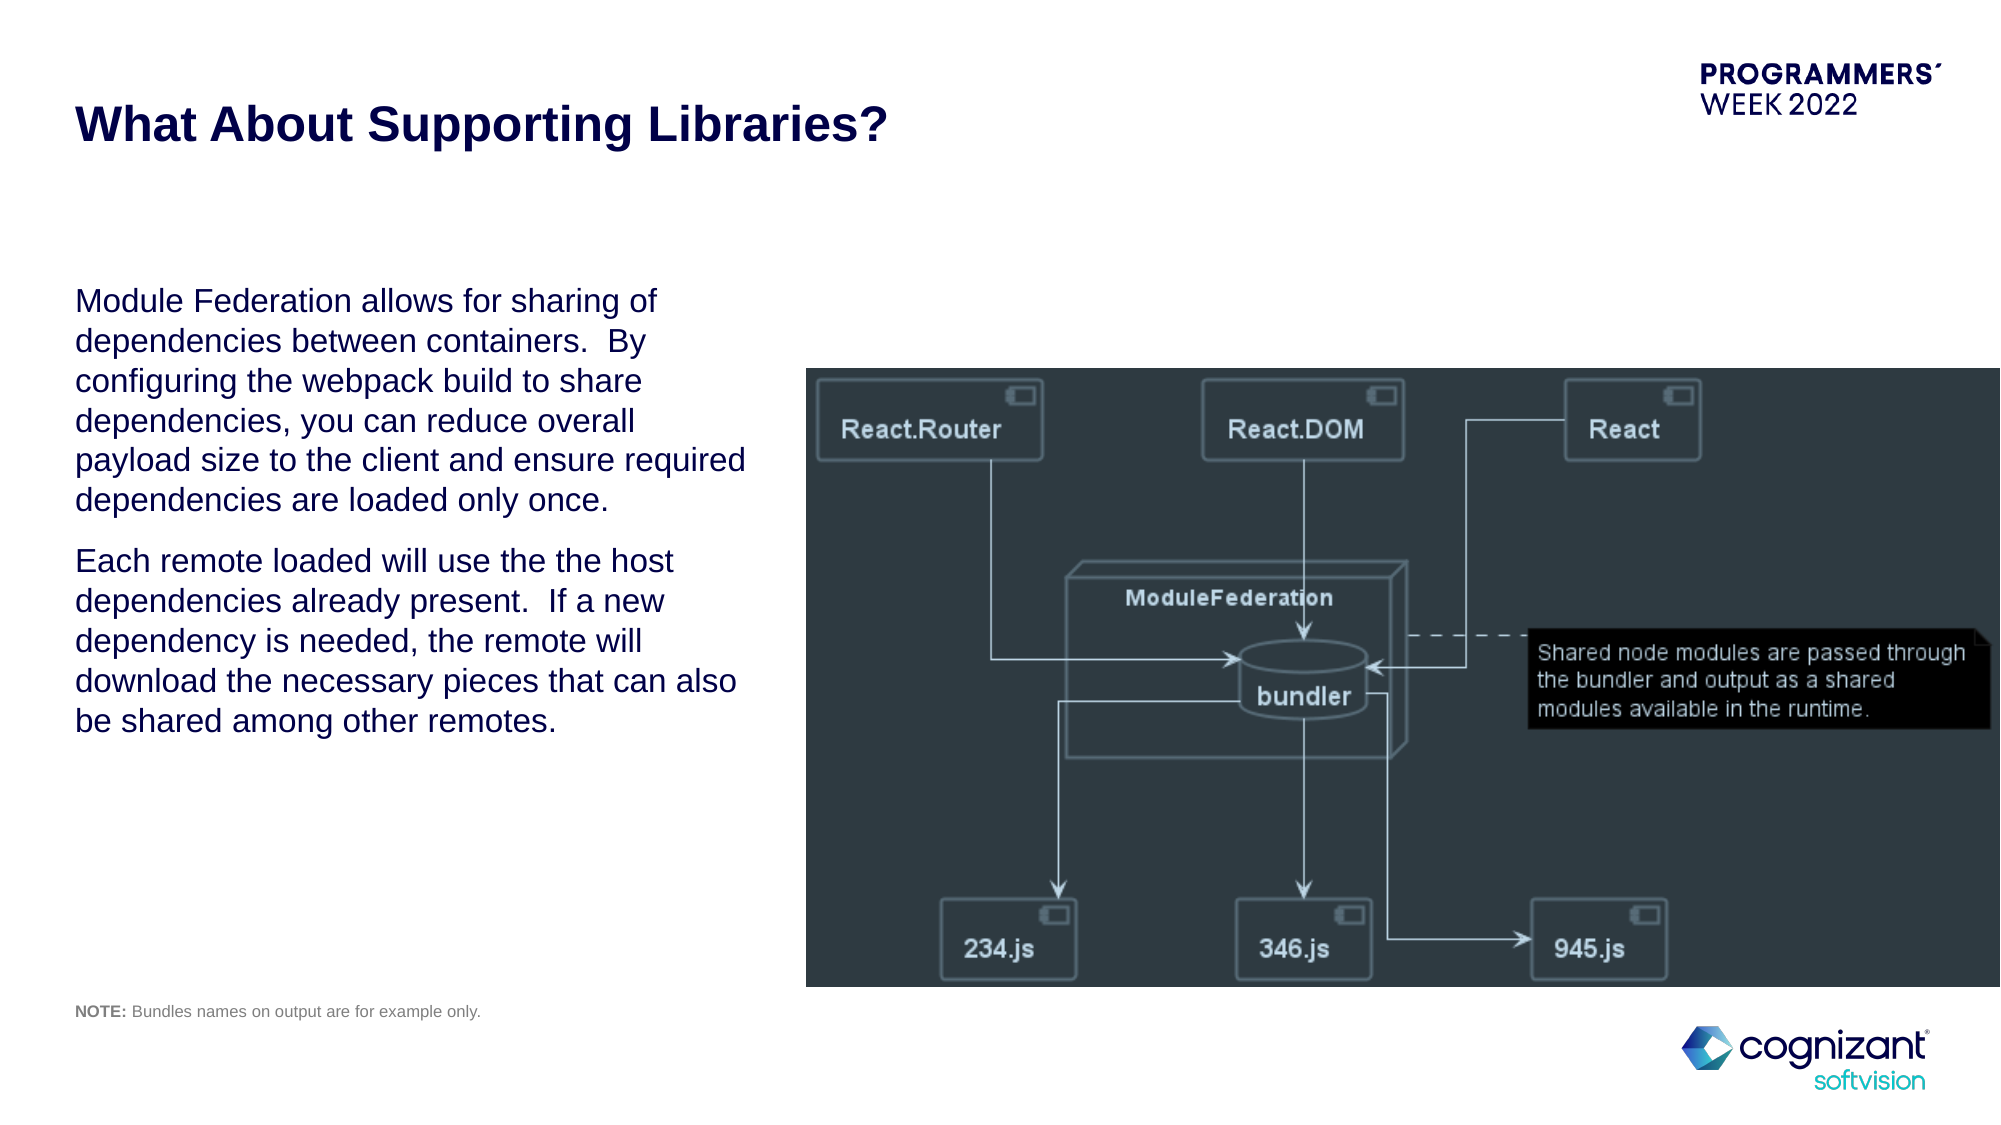

What About Supporting Libraries?
# Module Federation allows for sharing of dependencies between containers. By configuring the webpack build to share dependencies, you can reduce overall payload size to the client and ensure required dependencies are loaded only once.
Each remote loaded will use the the host dependencies already present. If a new dependency is needed, the remote will download the necessary pieces that can also be shared among other remotes.
NOTE: Bundles names on output are for example only.